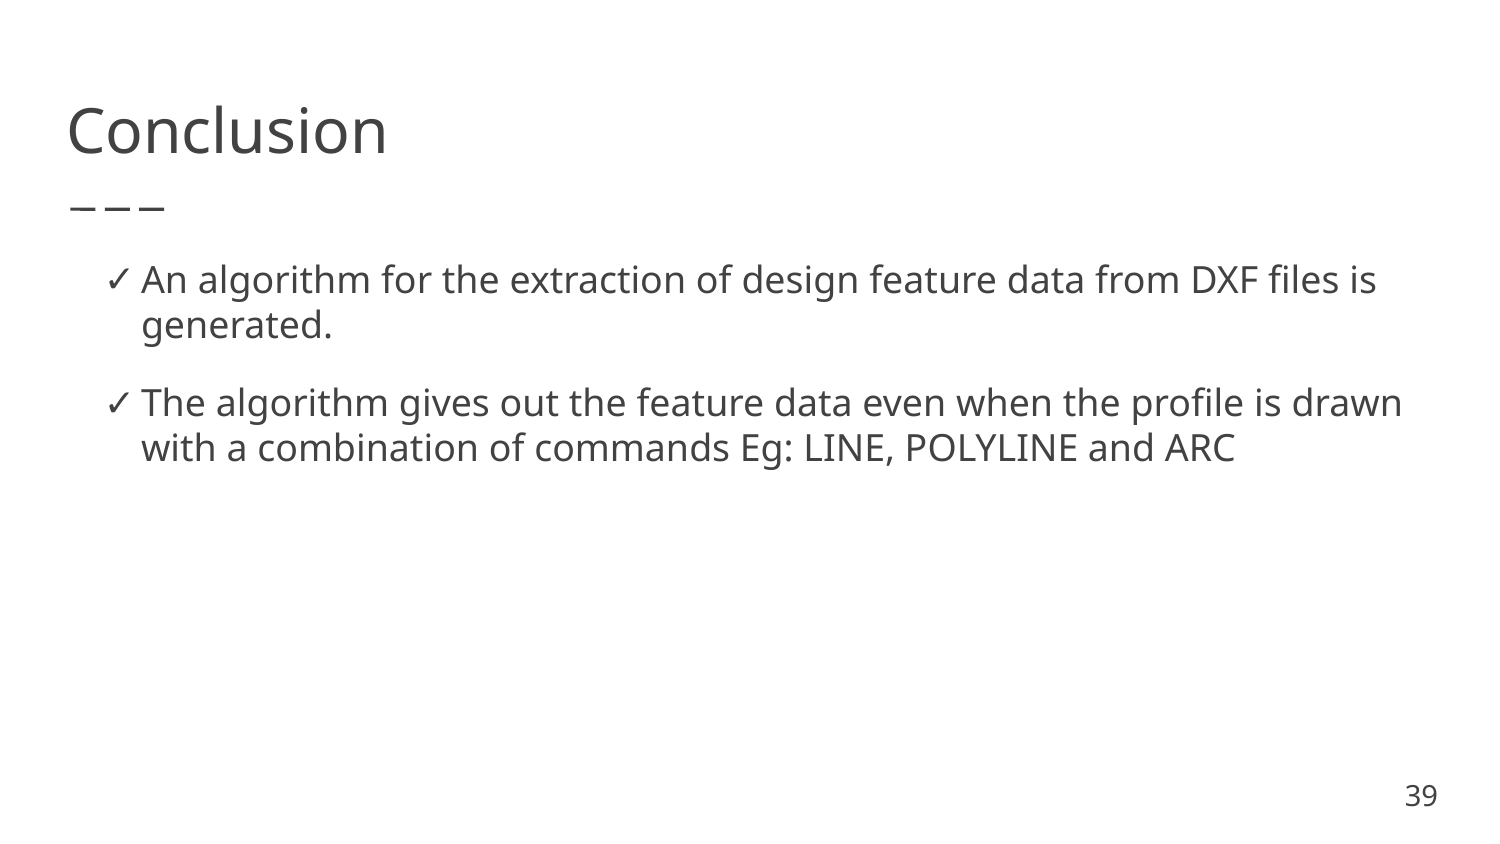

# Conclusion
An algorithm for the extraction of design feature data from DXF files is generated.
The algorithm gives out the feature data even when the profile is drawn with a combination of commands Eg: LINE, POLYLINE and ARC